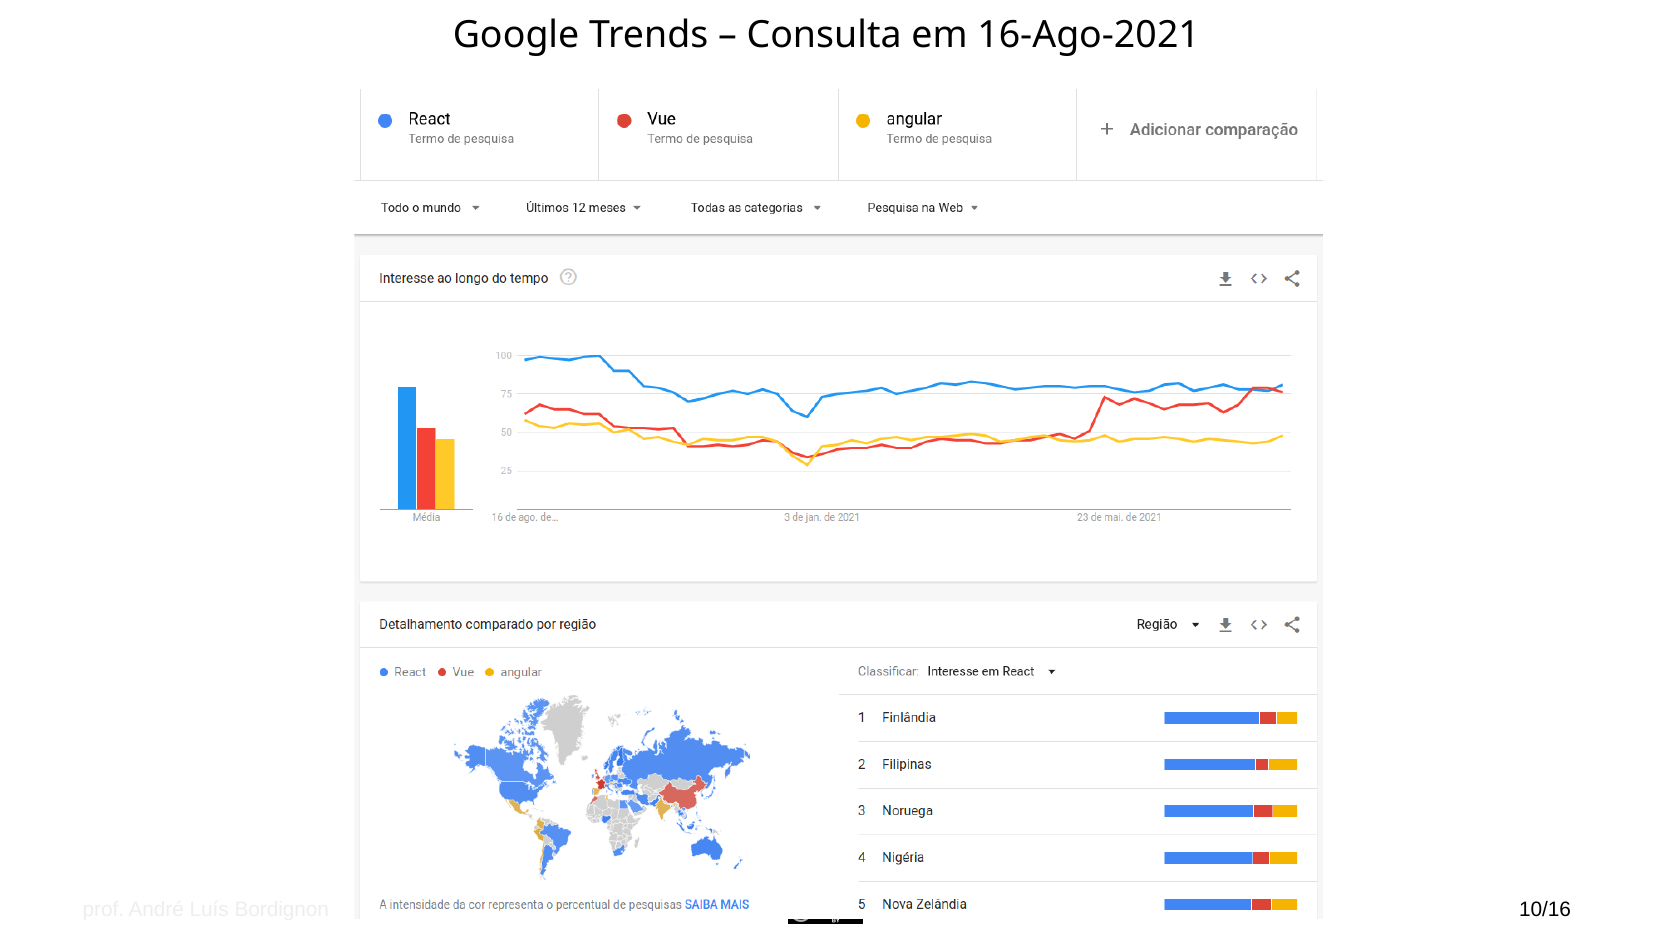

Google Trends – Consulta em 16-Ago-2021
Desenvolvimento de Sistemas Web
prof. André Luís Bordignon
10